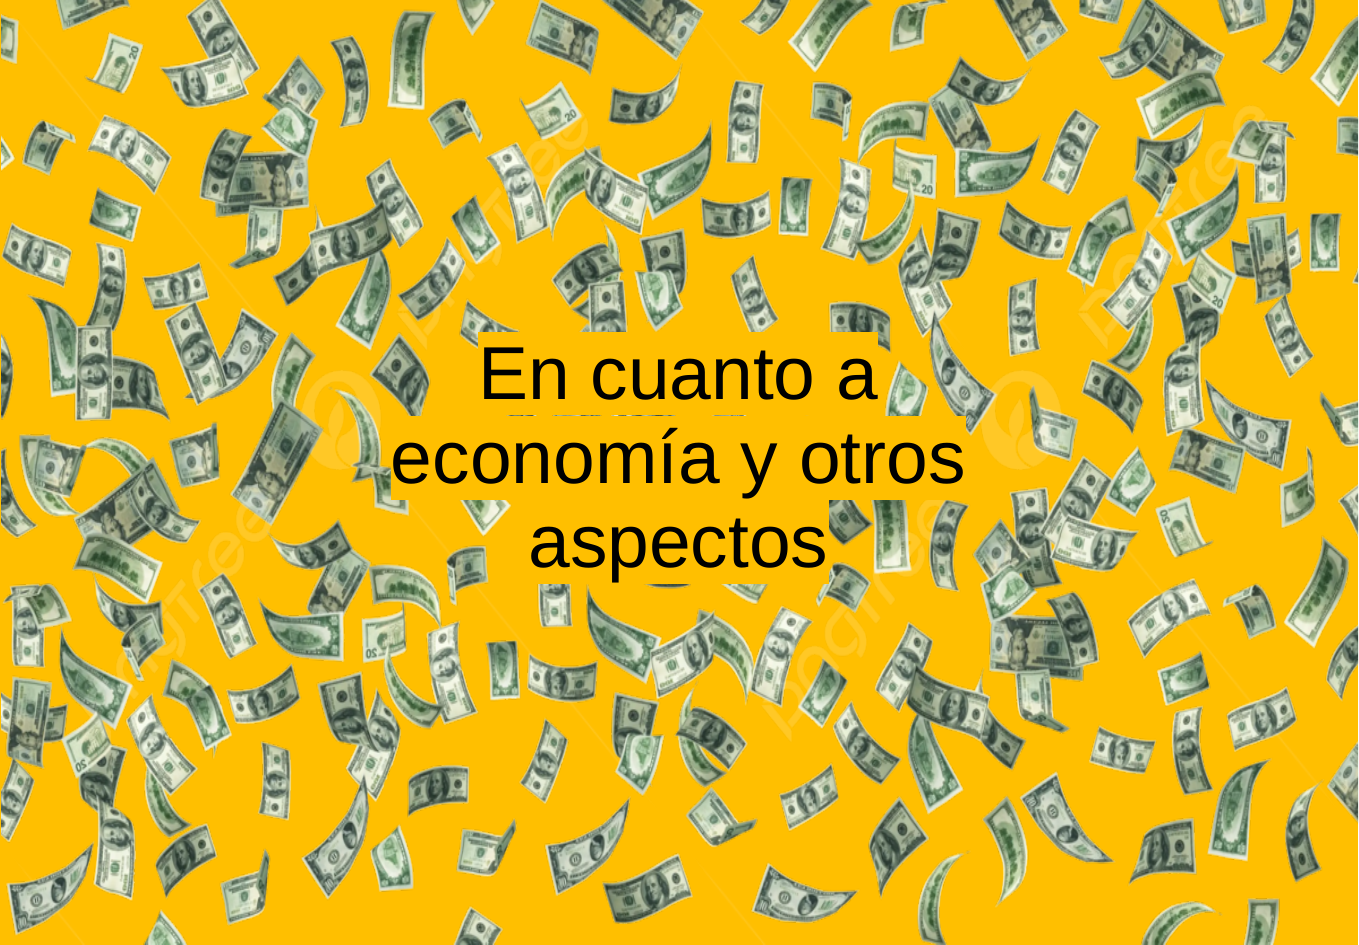

# En cuanto a economía y otros aspectos